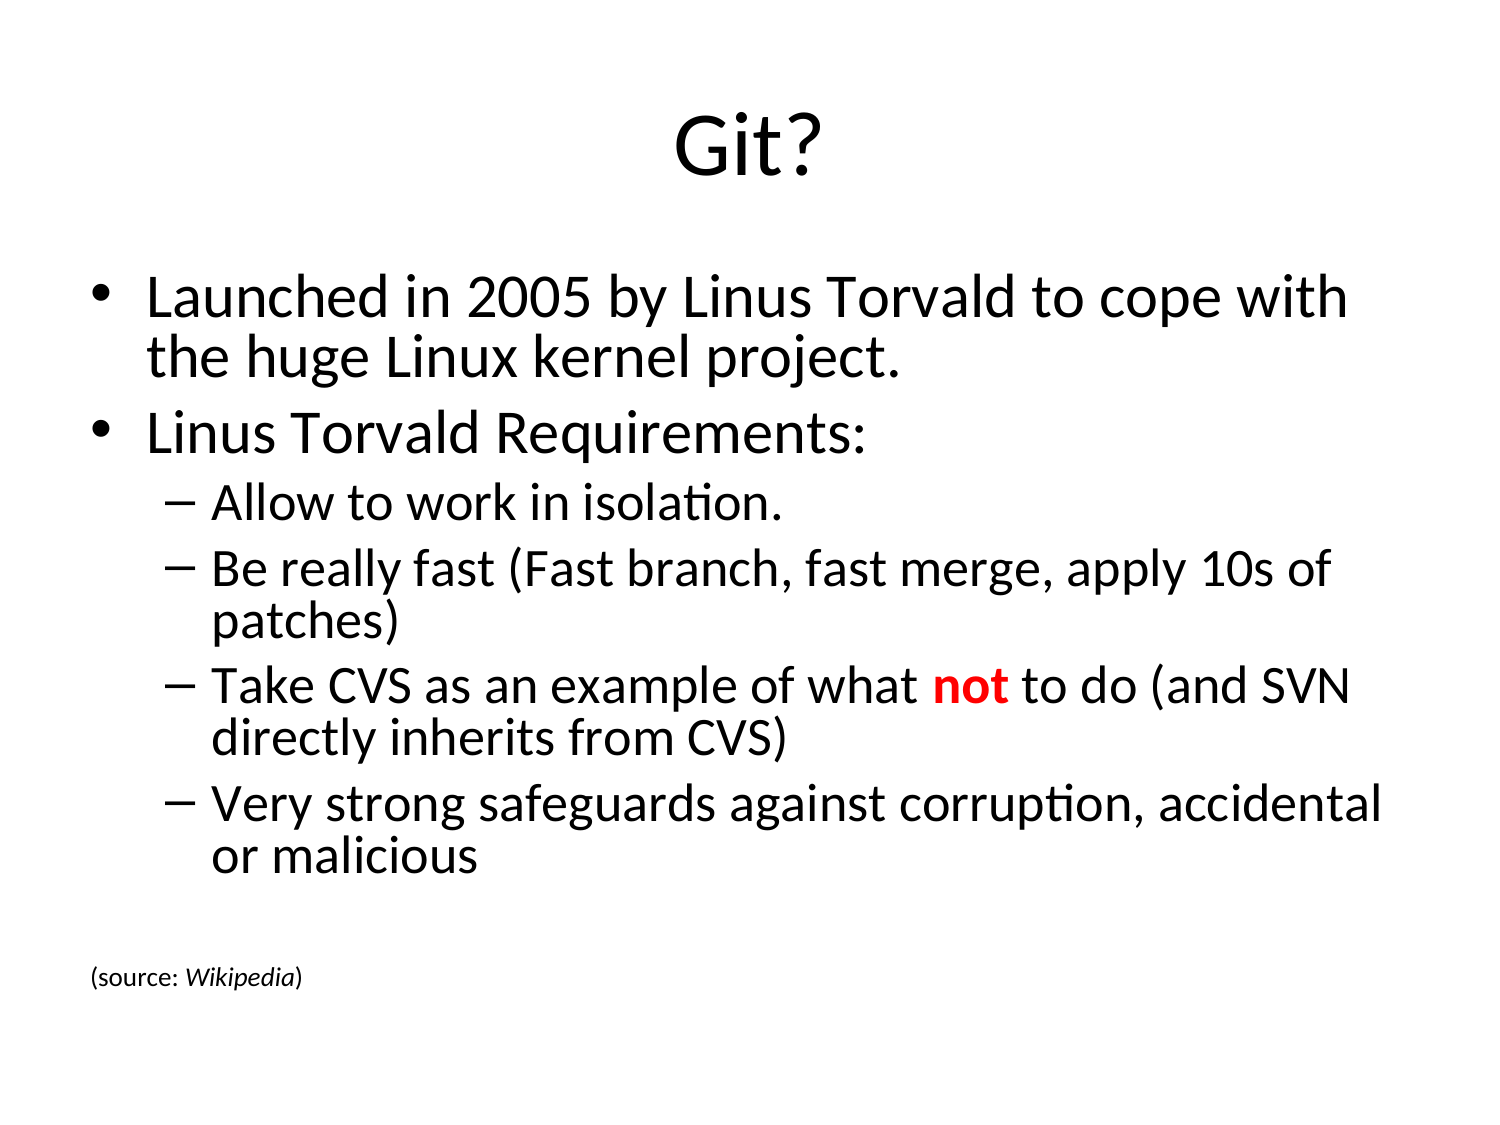

# Git?
Launched in 2005 by Linus Torvald to cope with the huge Linux kernel project.
Linus Torvald Requirements:
Allow to work in isolation.
Be really fast (Fast branch, fast merge, apply 10s of patches)
Take CVS as an example of what not to do (and SVN directly inherits from CVS)
Very strong safeguards against corruption, accidental or malicious
(source: Wikipedia)